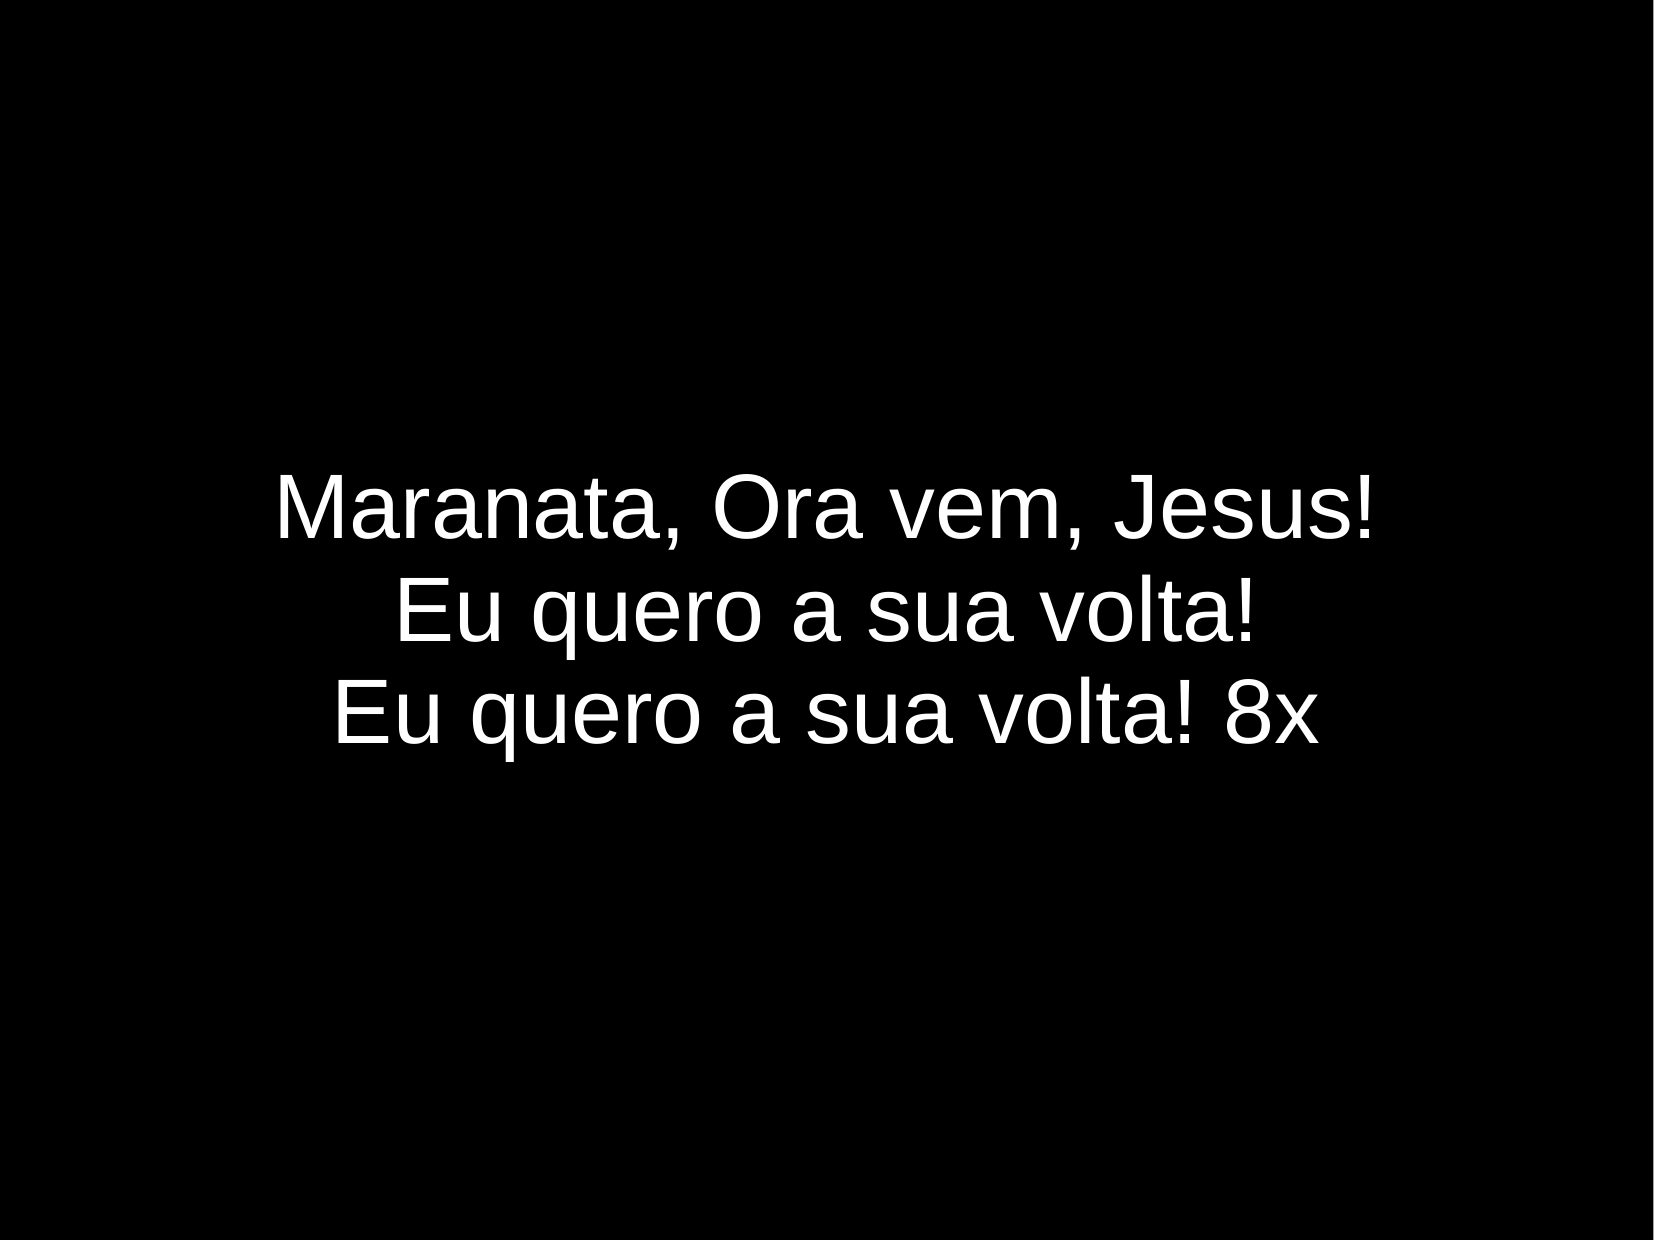

# Maranata, Ora vem, Jesus!
Eu quero a sua volta!
Eu quero a sua volta! 8x